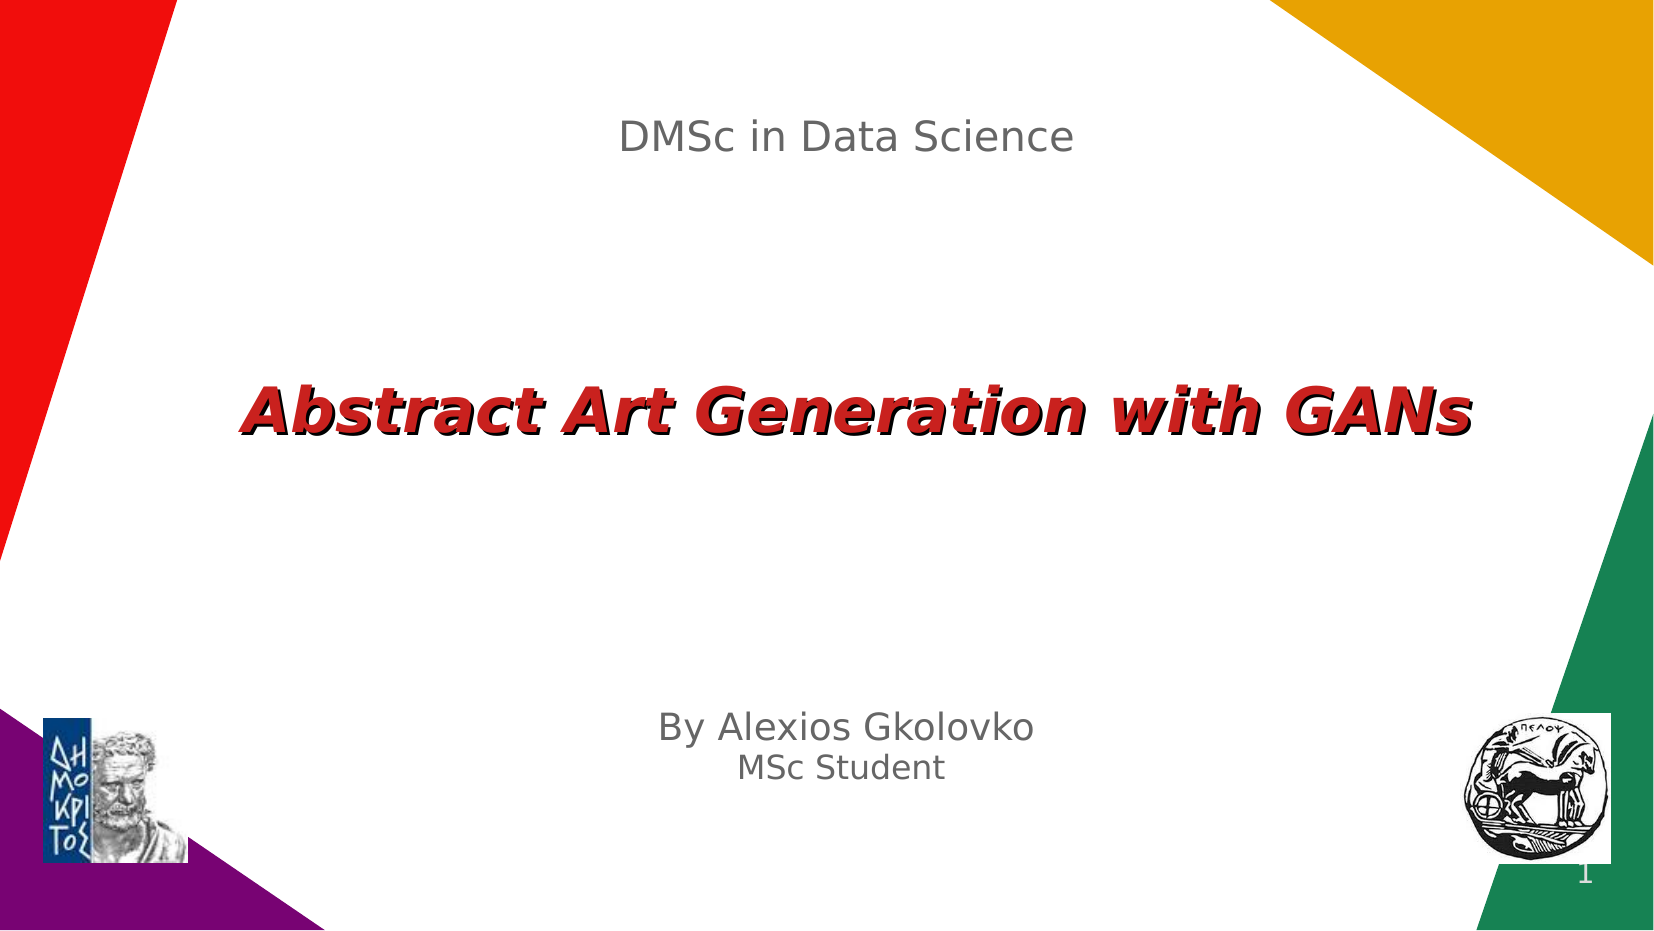

DMSc in Data Science
By Alexios Gkolovko
MSc Student
# Abstract Art Generation with GANs
1